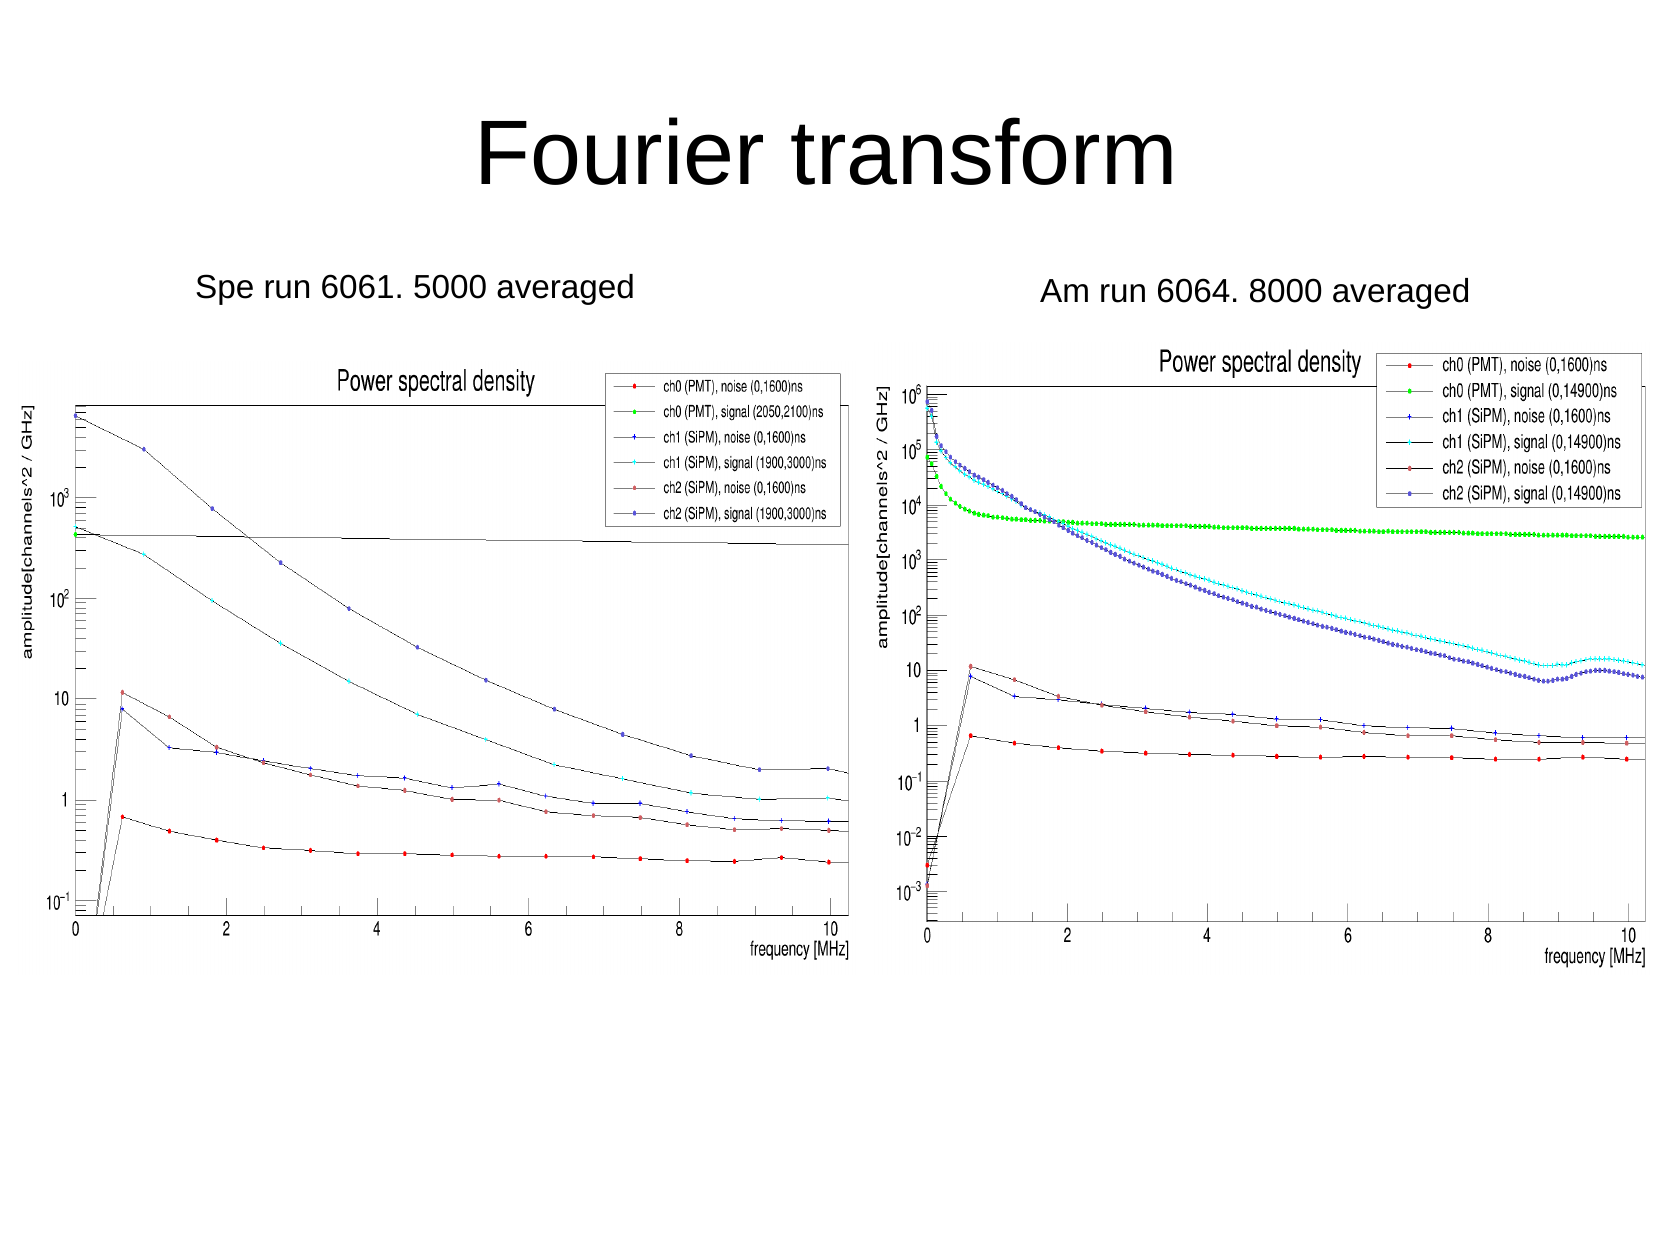

# Fourier transform
Spe run 6061. 5000 averaged
Am run 6064. 8000 averaged